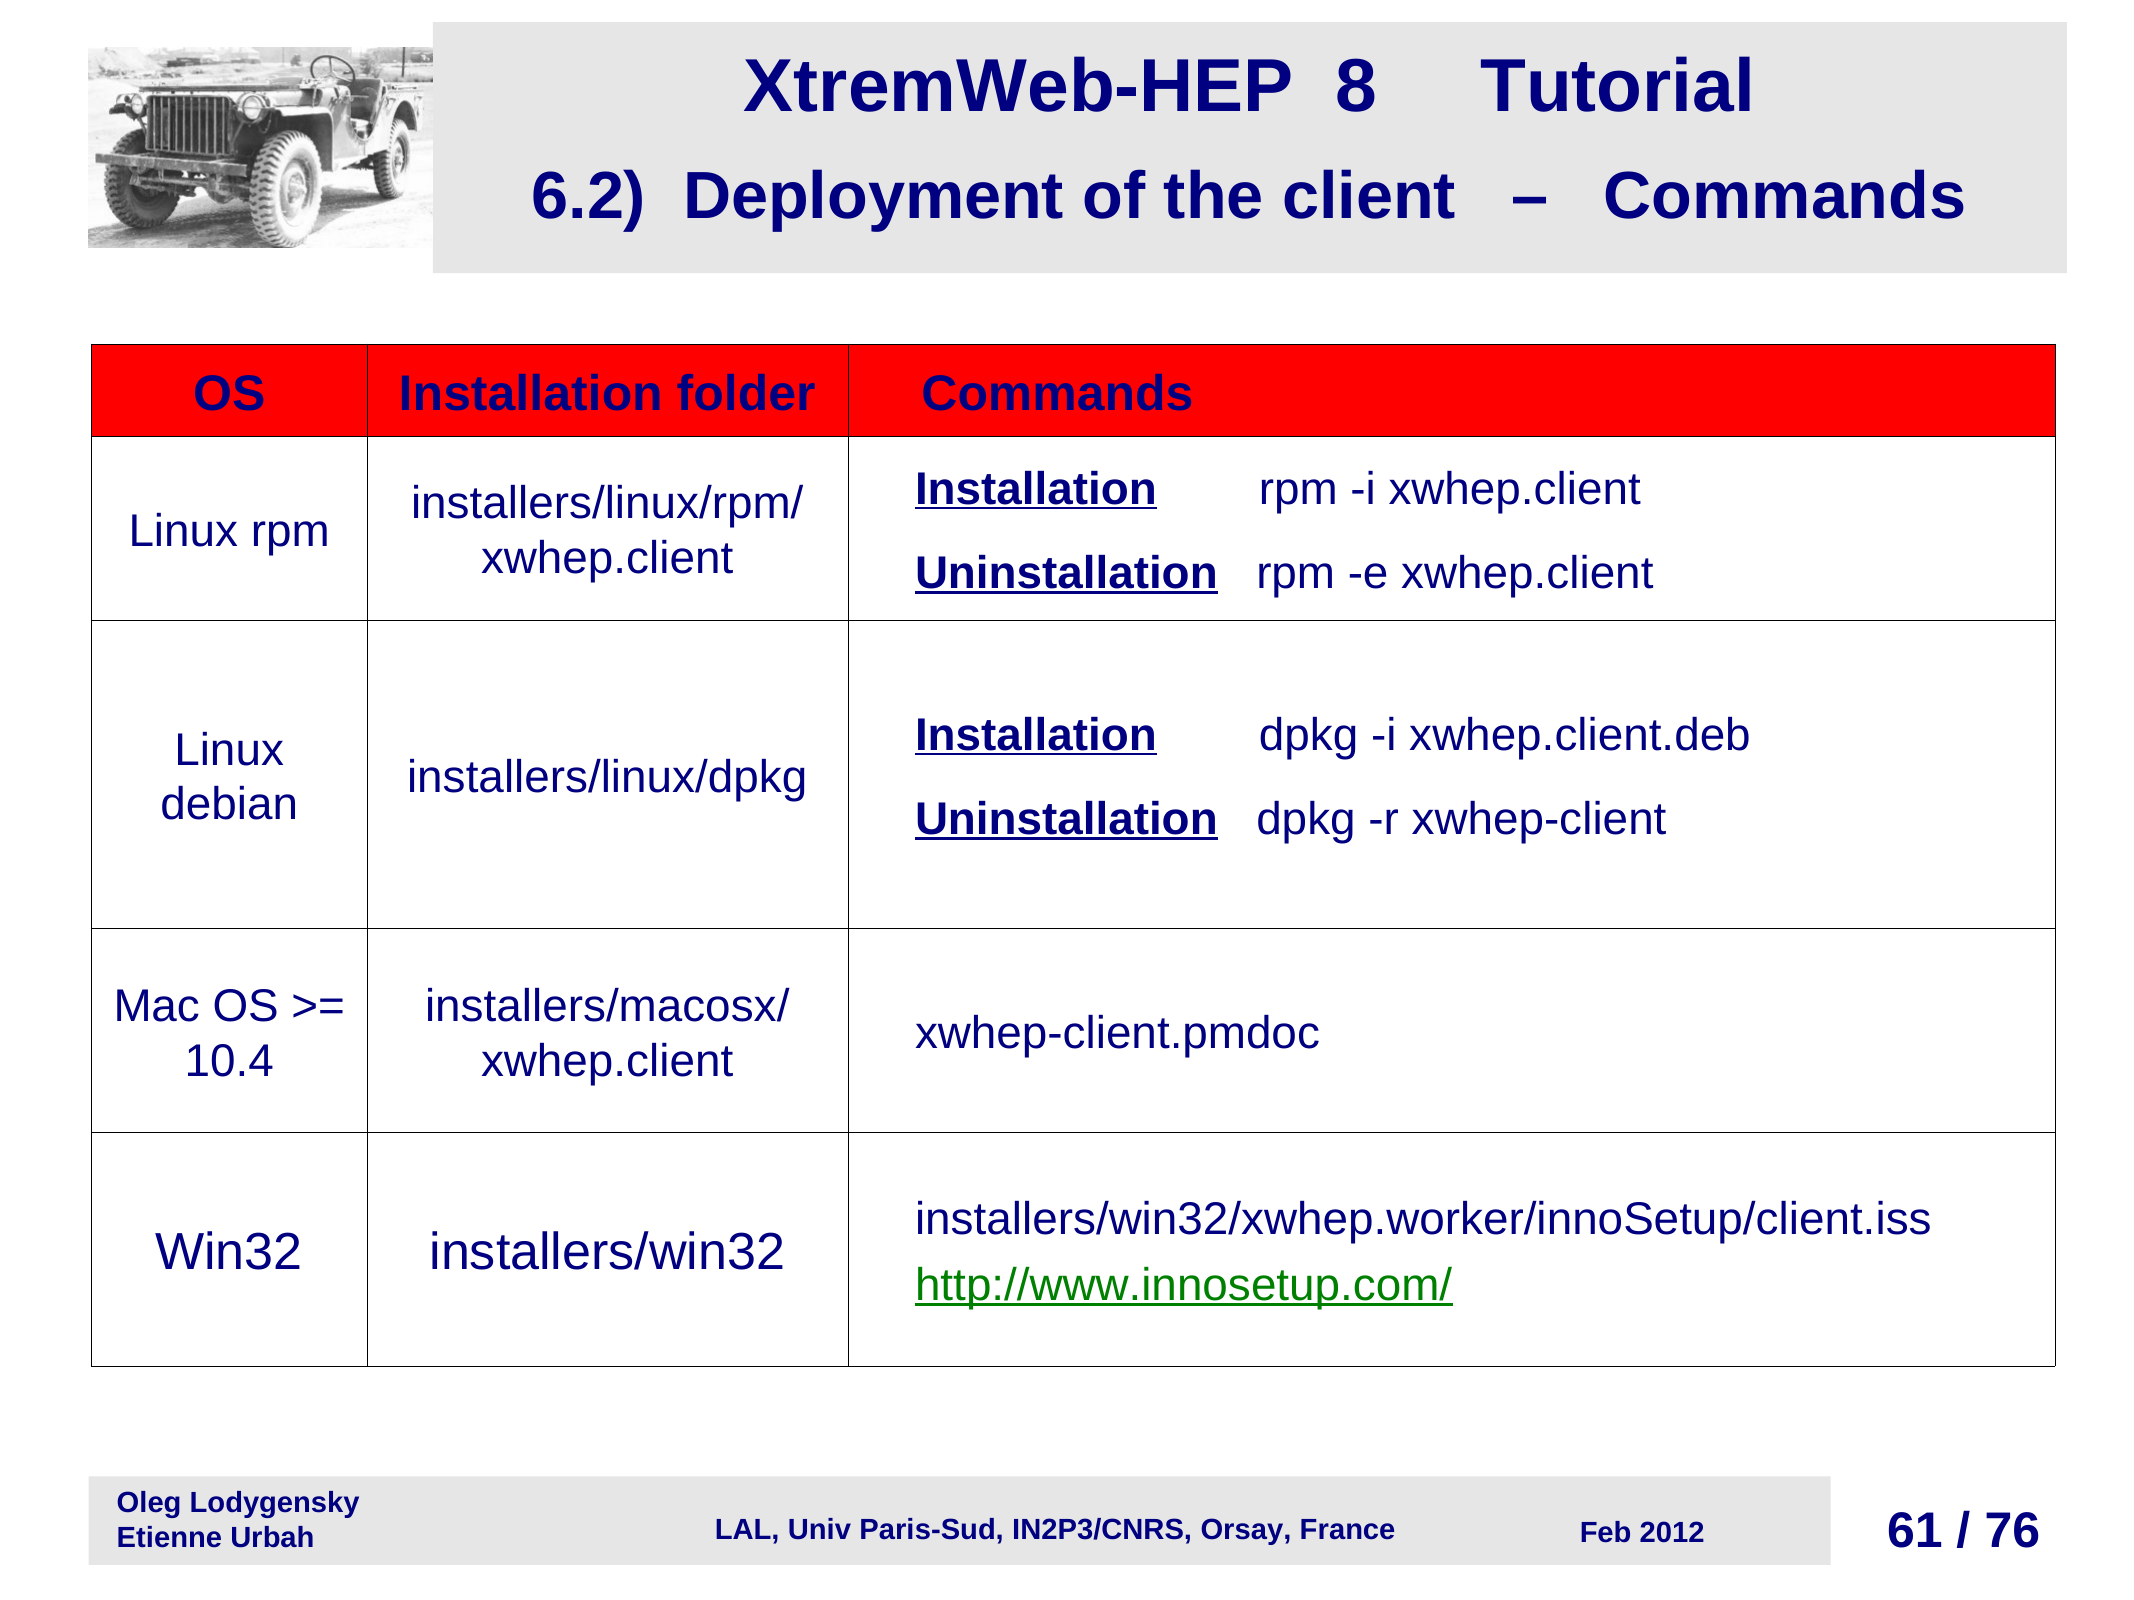

# 6.2) Deployment of the client – Commands
| OS | Installation folder | Commands |
| --- | --- | --- |
| Linux rpm | installers/linux/rpm/xwhep.client | Installation rpm -i xwhep.client Uninstallation rpm -e xwhep.client |
| Linux debian | installers/linux/dpkg | Installation dpkg -i xwhep.client.deb Uninstallation dpkg -r xwhep-client |
| Mac OS >= 10.4 | installers/macosx/xwhep.client | xwhep-client.pmdoc |
| Win32 | installers/win32 | installers/win32/xwhep.worker/innoSetup/client.iss http://www.innosetup.com/ |
61